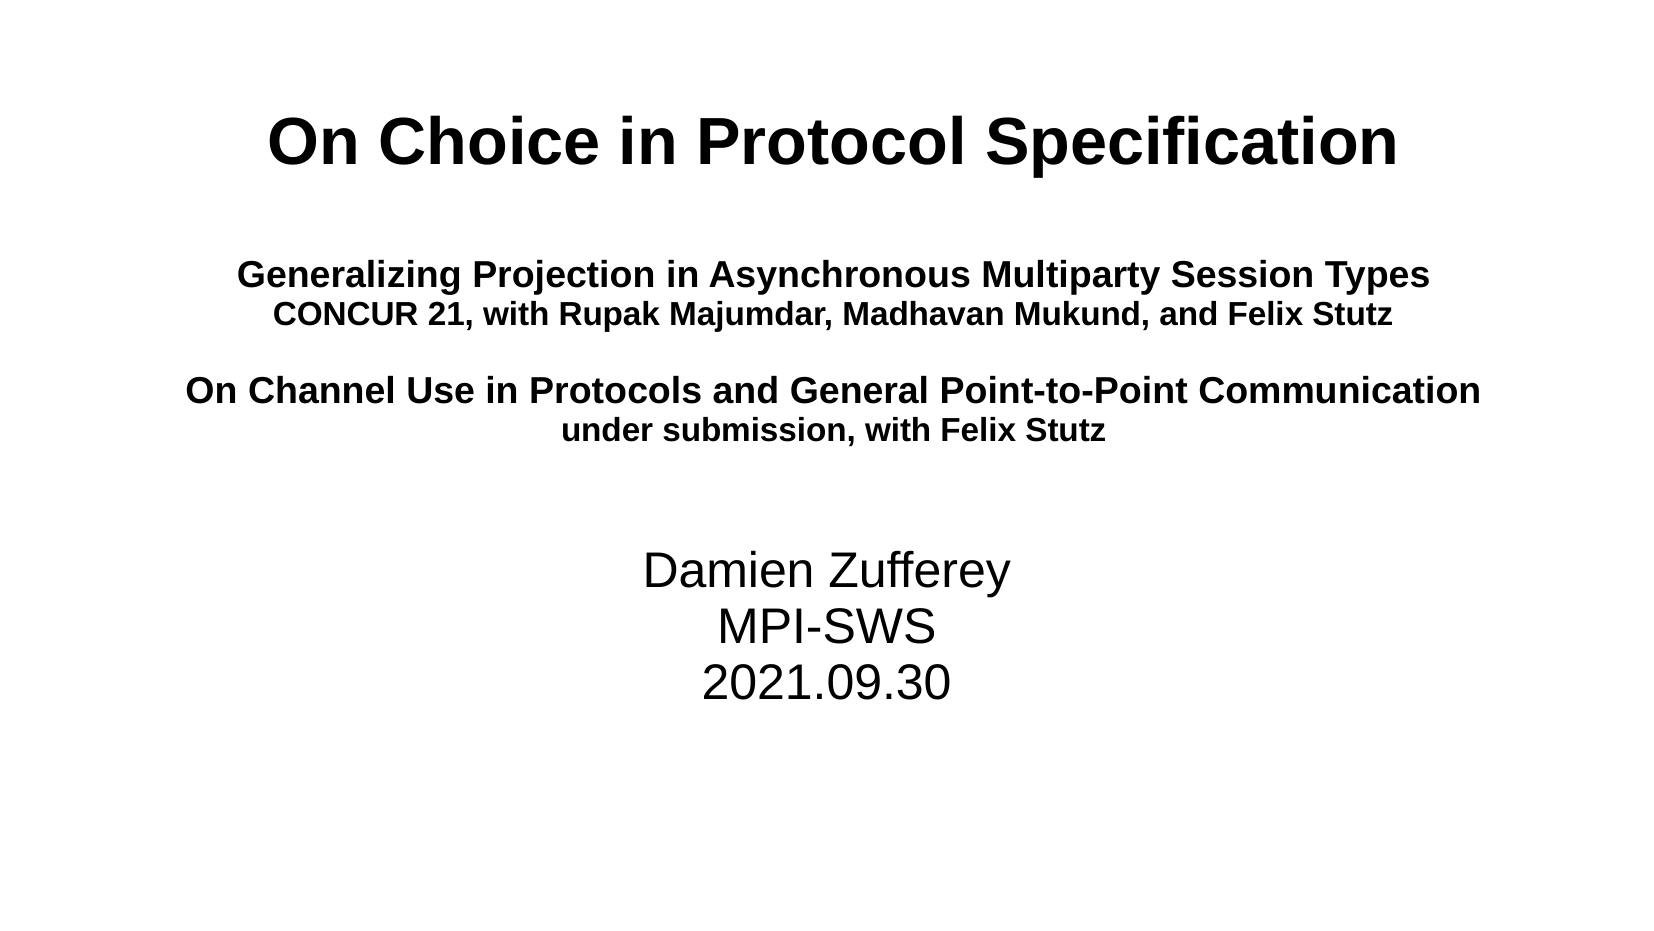

# On Choice in Protocol Specification Generalizing Projection in Asynchronous Multiparty Session Types CONCUR 21, with Rupak Majumdar, Madhavan Mukund, and Felix Stutz On Channel Use in Protocols and General Point-to-Point Communication under submission, with Felix Stutz
Damien Zufferey
MPI-SWS
2021.09.30